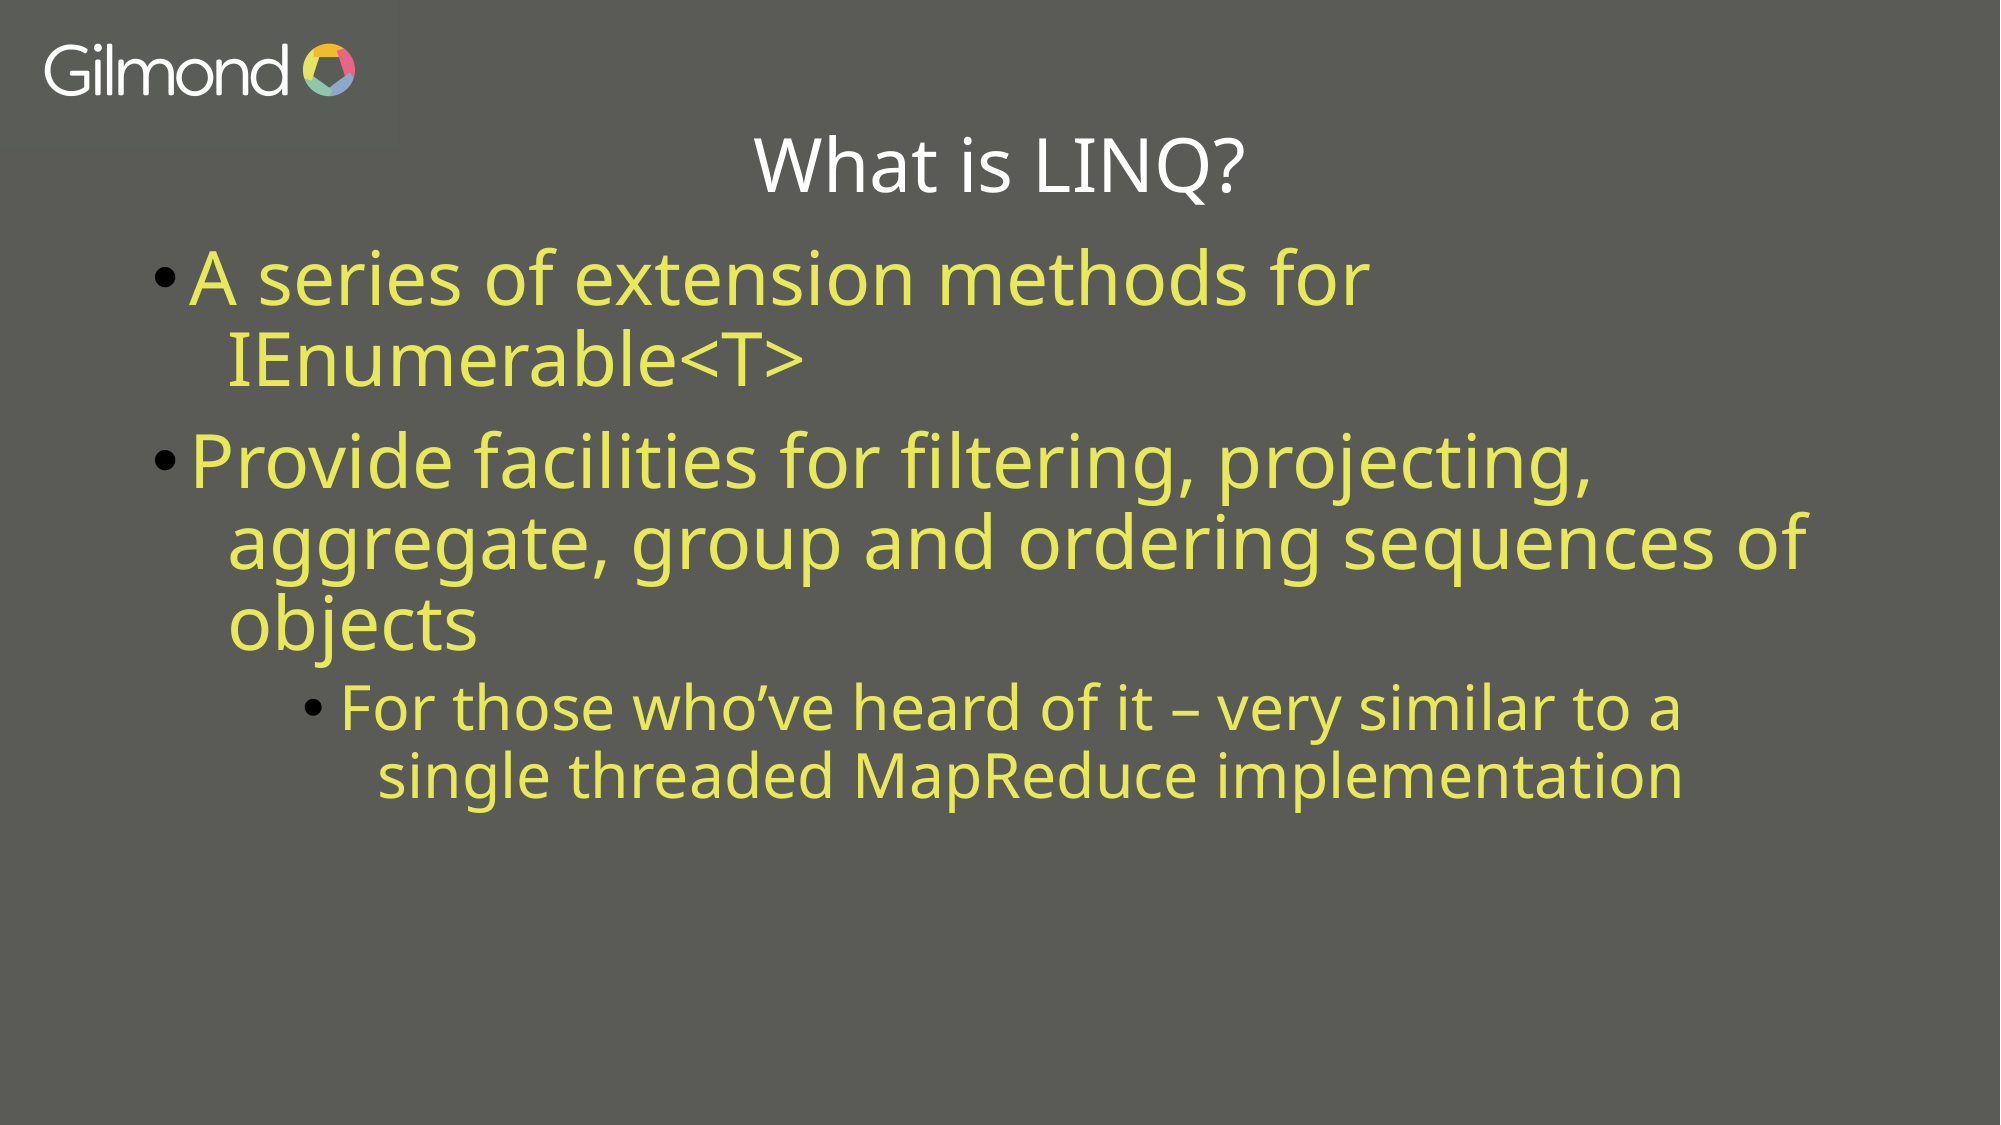

# What is LINQ?
A series of extension methods for IEnumerable<T>
Provide facilities for filtering, projecting, aggregate, group and ordering sequences of objects
For those who’ve heard of it – very similar to a single threaded MapReduce implementation